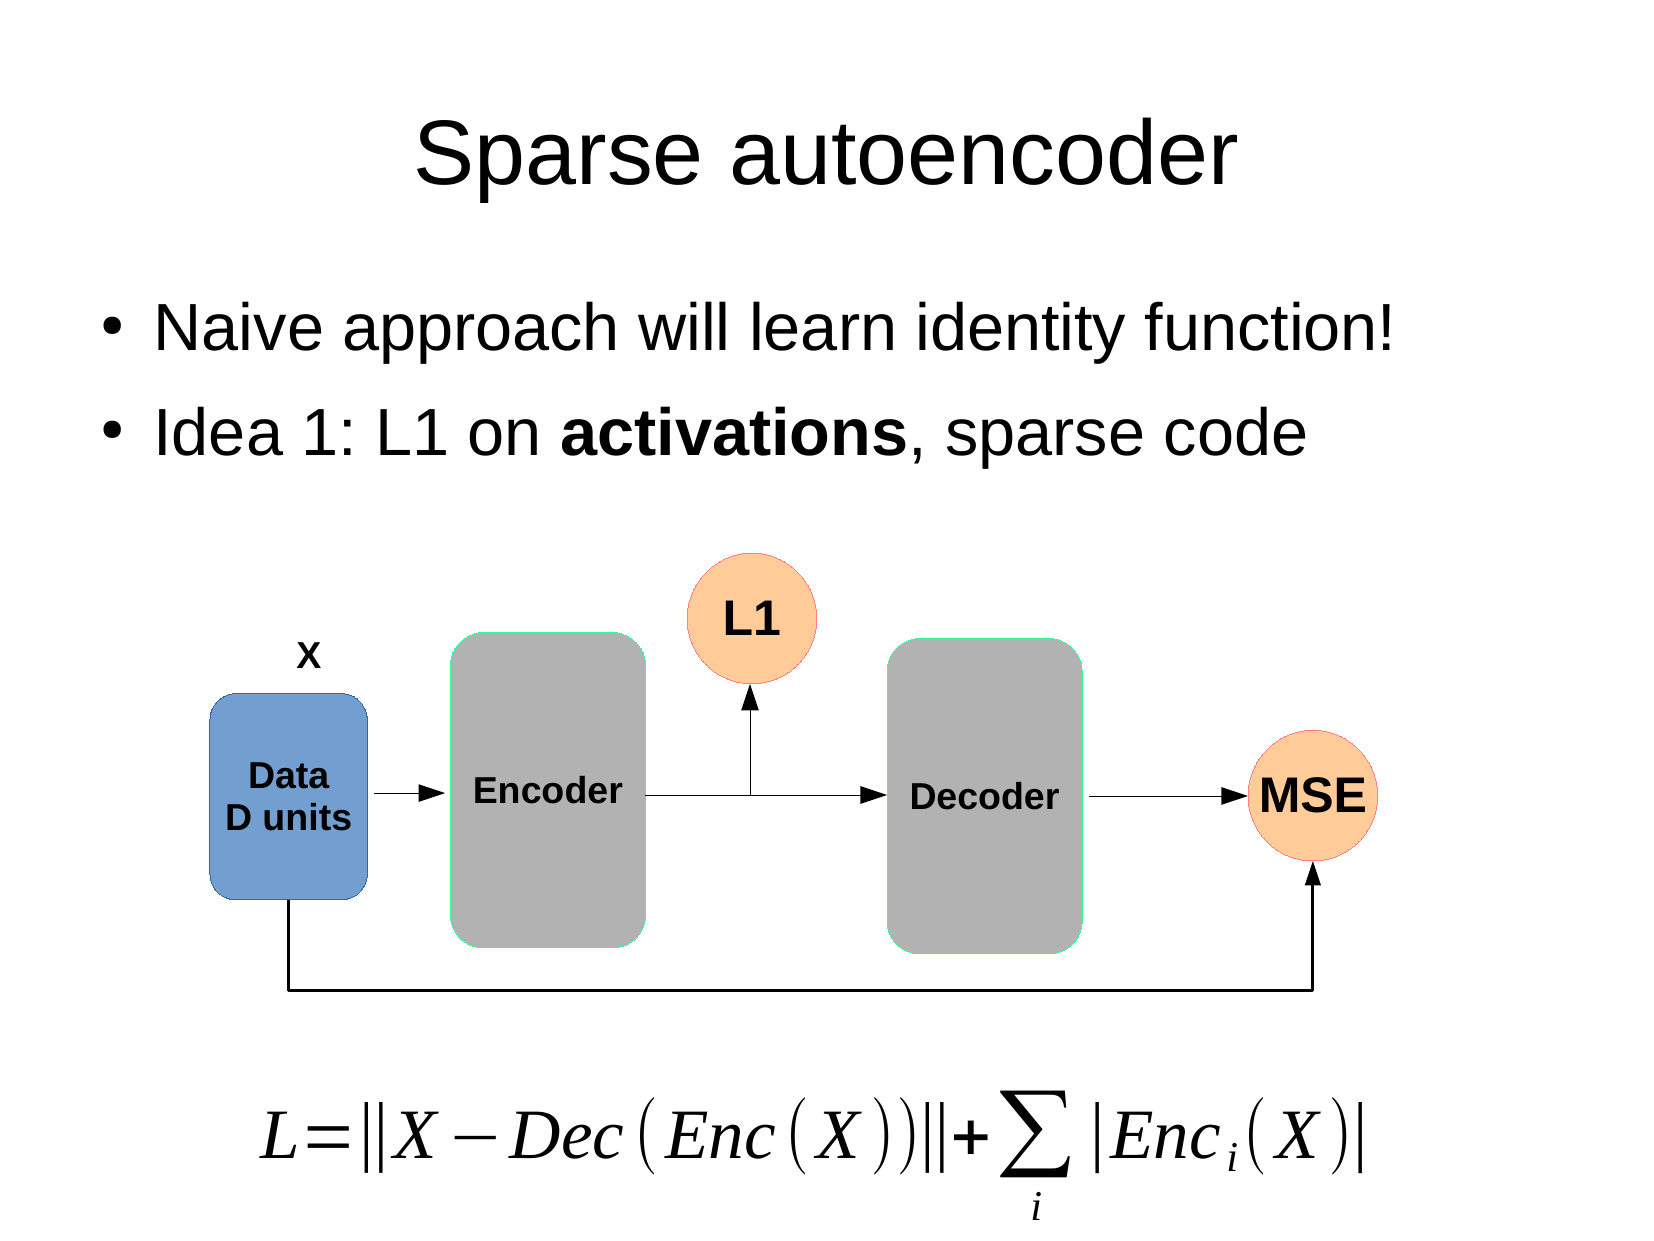

# Sparse autoencoder
Naive approach will learn identity function!
Idea 1: L1 on activations, sparse code
L1
X
Encoder
Decoder
Data
D units
MSE